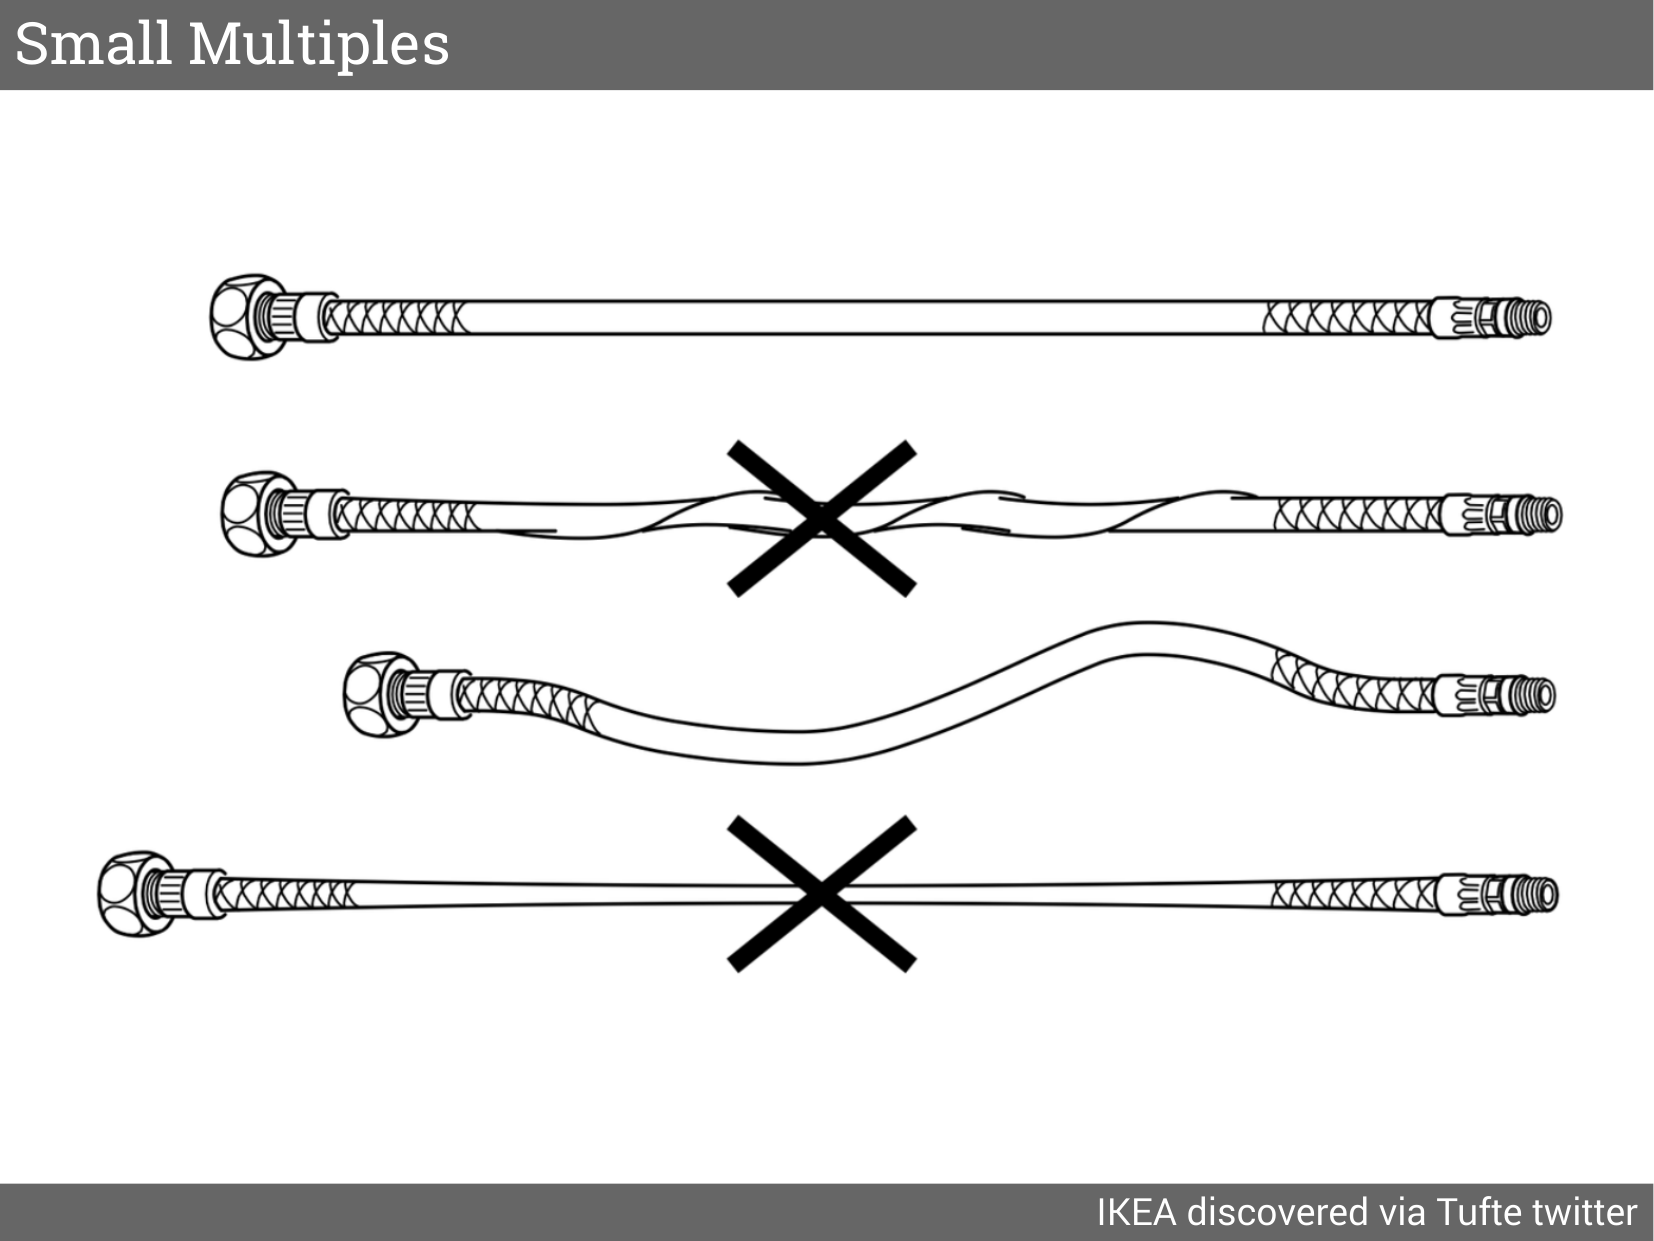

Small Multiples
IKEA discovered via Tufte twitter